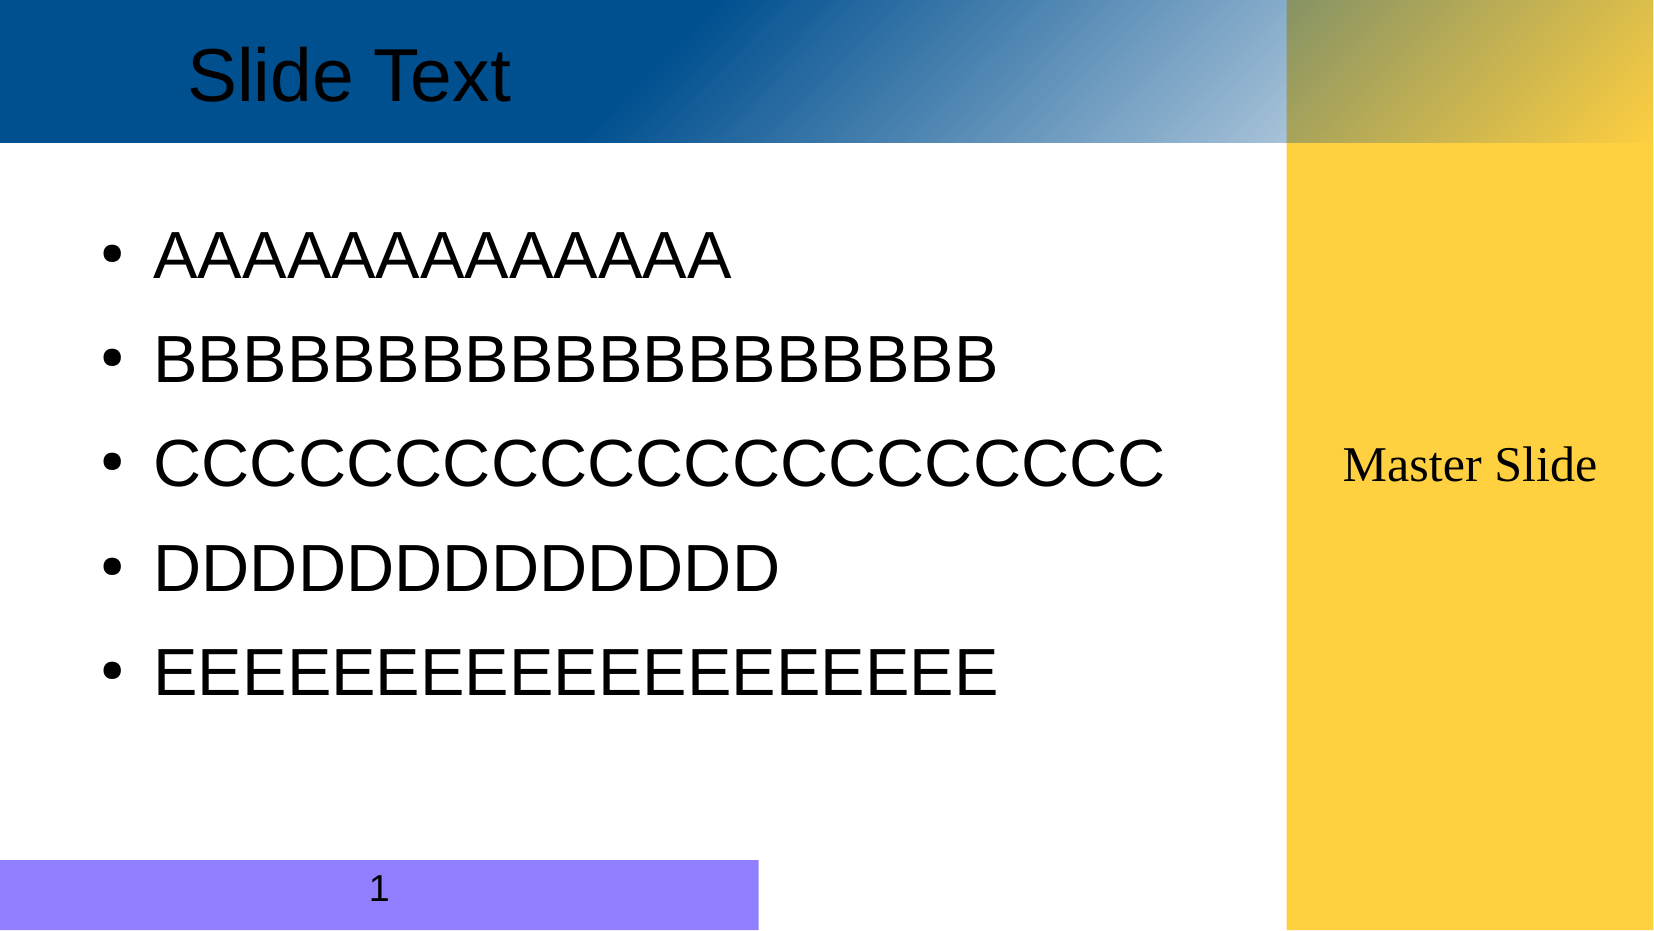

Slide Text
# AAAAAAAAAAAAA
BBBBBBBBBBBBBBBBBBB
CCCCCCCCCCCCCCCCCCCCC
DDDDDDDDDDDDD
EEEEEEEEEEEEEEEEEEE